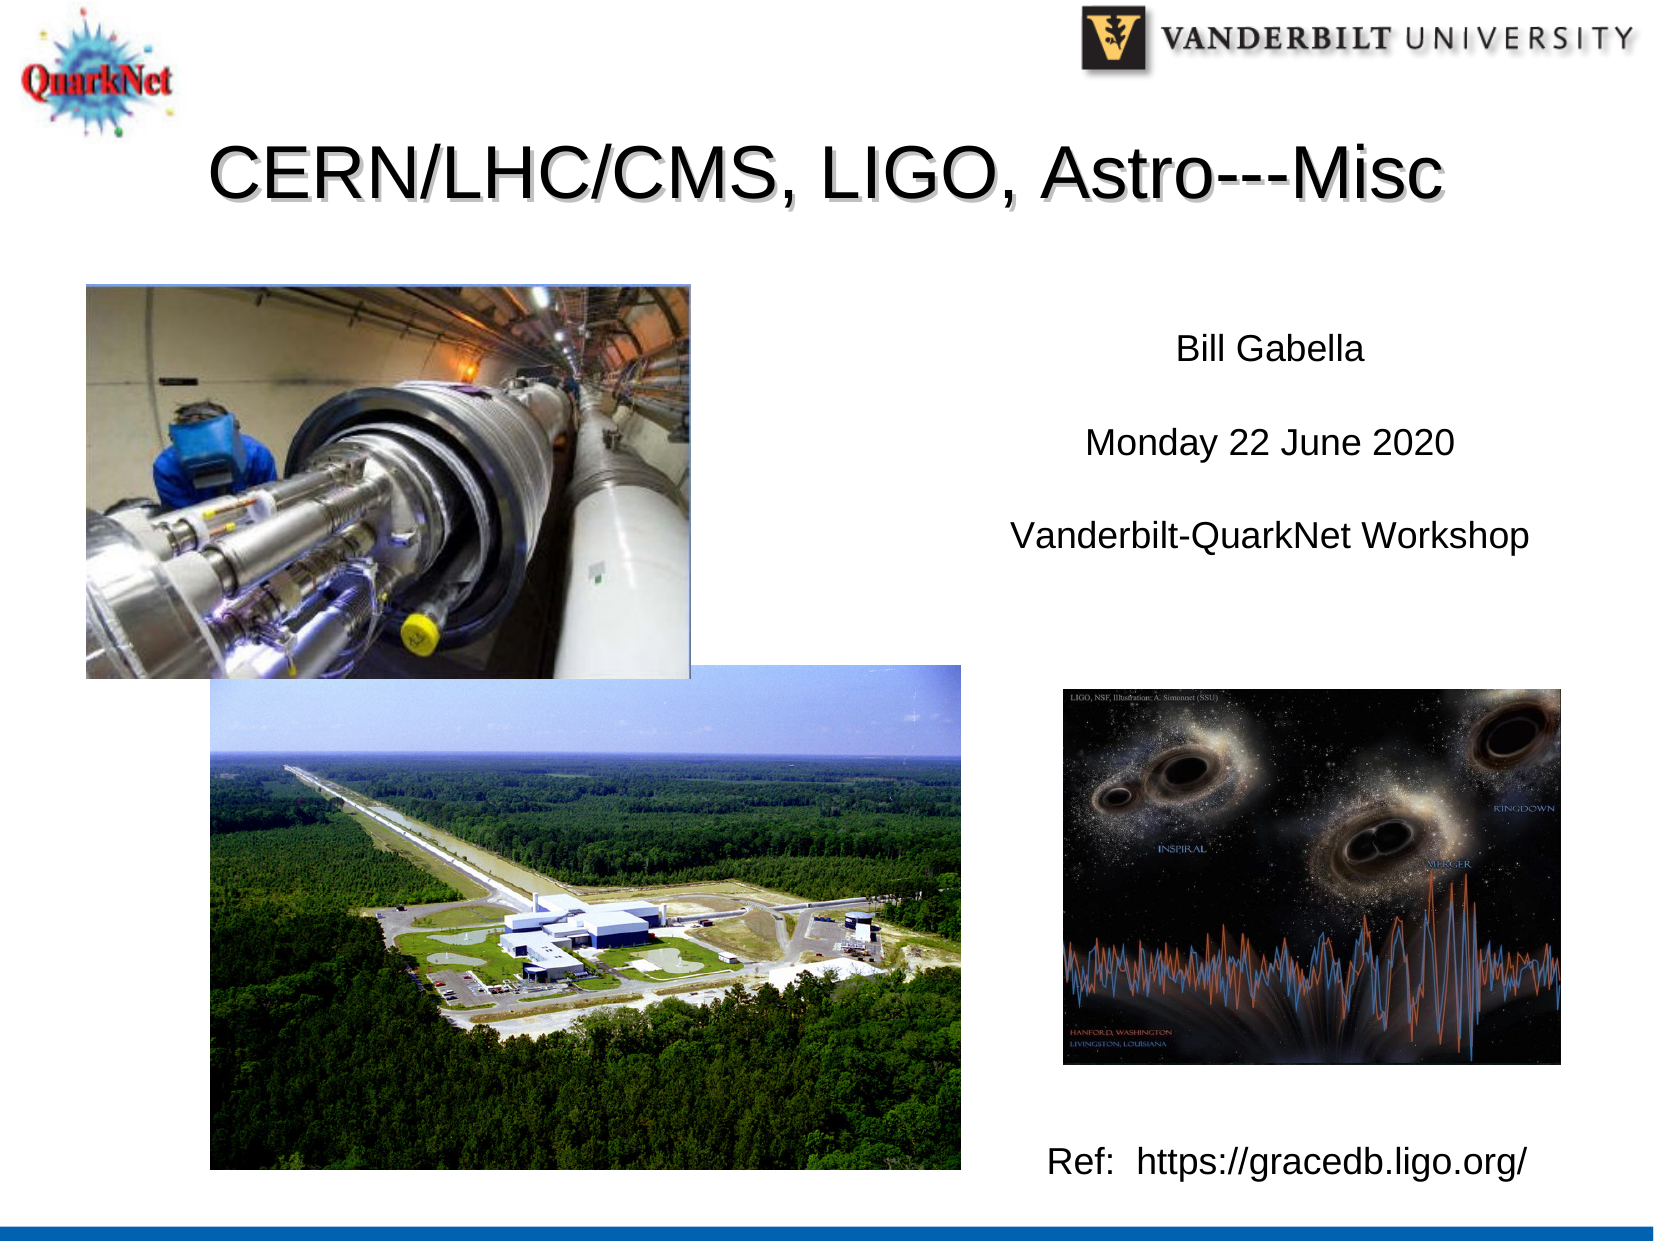

# CERN/LHC/CMS, LIGO, Astro---Misc
Bill Gabella
Monday 22 June 2020
Vanderbilt-QuarkNet Workshop
Ref: https://gracedb.ligo.org/